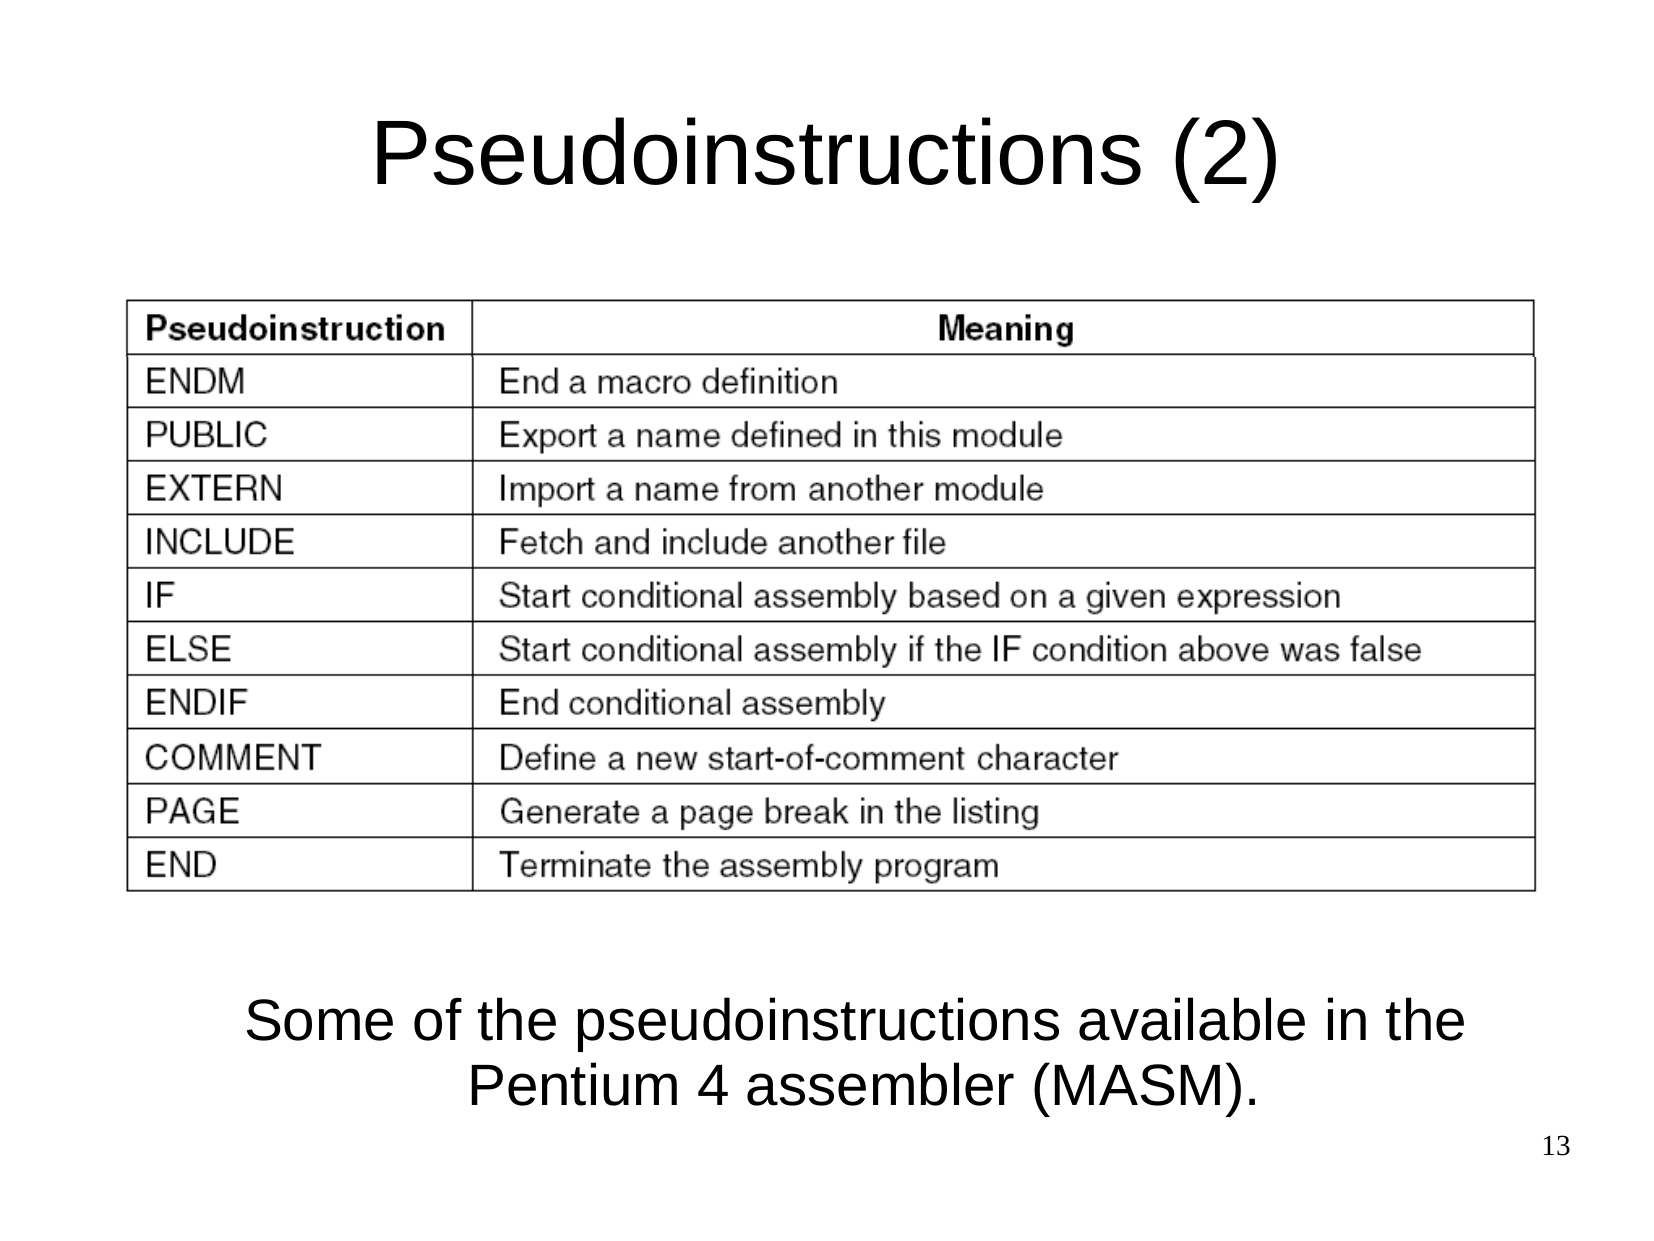

# Pseudoinstructions (2)
Some of the pseudoinstructions available in the
Pentium 4 assembler (MASM).
13